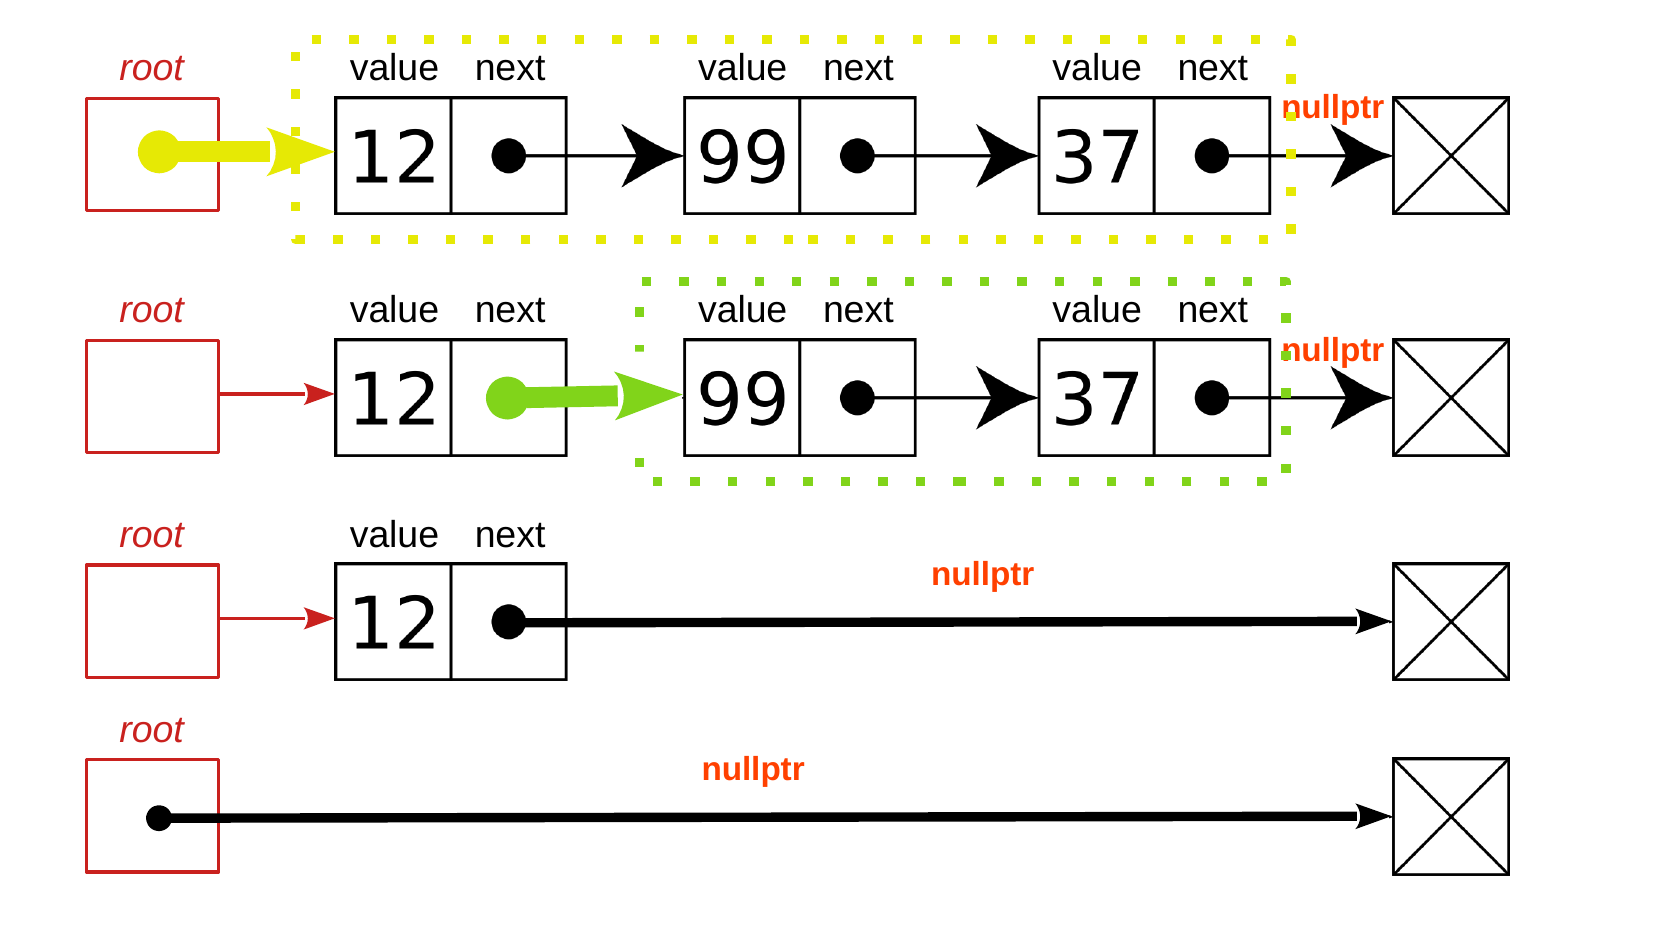

value
next
root
value
next
value
next
nullptr
value
next
root
value
next
value
next
nullptr
value
next
root
value
next
value
next
nullptr
value
next
root
value
next
value
next
nullptr